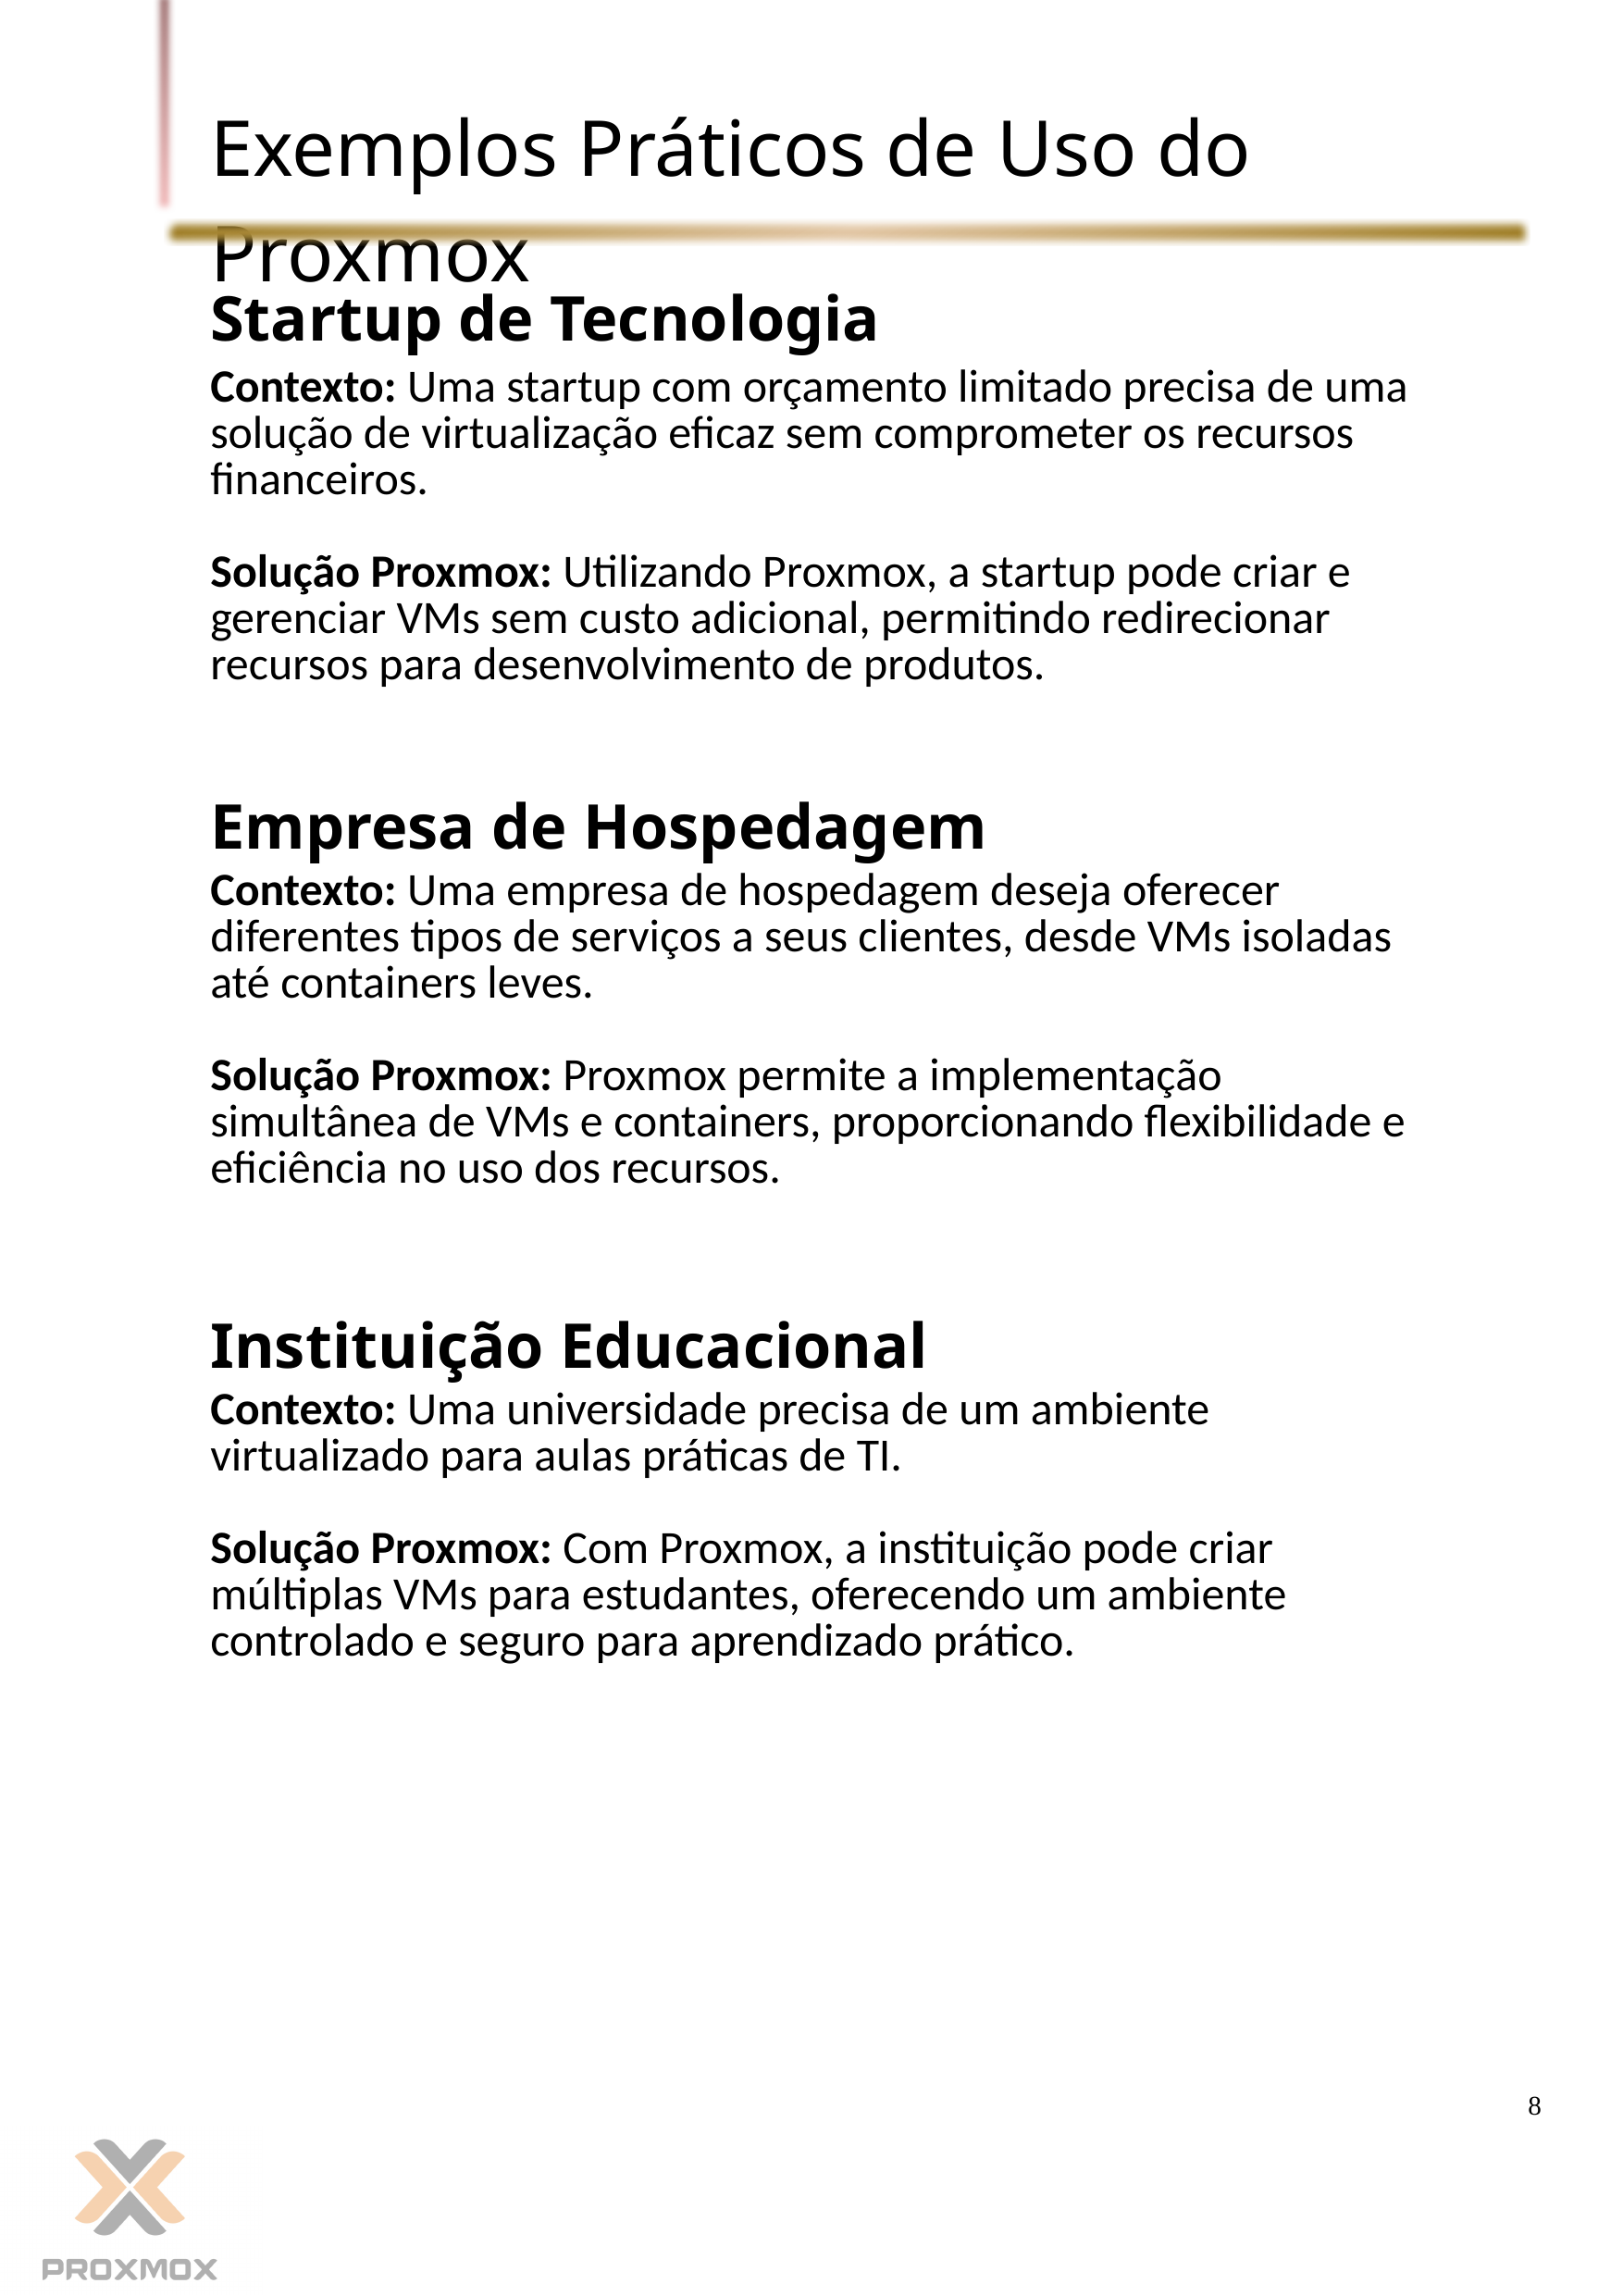

Exemplos Práticos de Uso do Proxmox
Startup de Tecnologia
Contexto: Uma startup com orçamento limitado precisa de uma solução de virtualização eficaz sem comprometer os recursos financeiros.
Solução Proxmox: Utilizando Proxmox, a startup pode criar e gerenciar VMs sem custo adicional, permitindo redirecionar recursos para desenvolvimento de produtos.
Empresa de Hospedagem
Contexto: Uma empresa de hospedagem deseja oferecer diferentes tipos de serviços a seus clientes, desde VMs isoladas até containers leves.
Solução Proxmox: Proxmox permite a implementação simultânea de VMs e containers, proporcionando flexibilidade e eficiência no uso dos recursos.
Instituição Educacional
Contexto: Uma universidade precisa de um ambiente virtualizado para aulas práticas de TI.
Solução Proxmox: Com Proxmox, a instituição pode criar múltiplas VMs para estudantes, oferecendo um ambiente controlado e seguro para aprendizado prático.
8